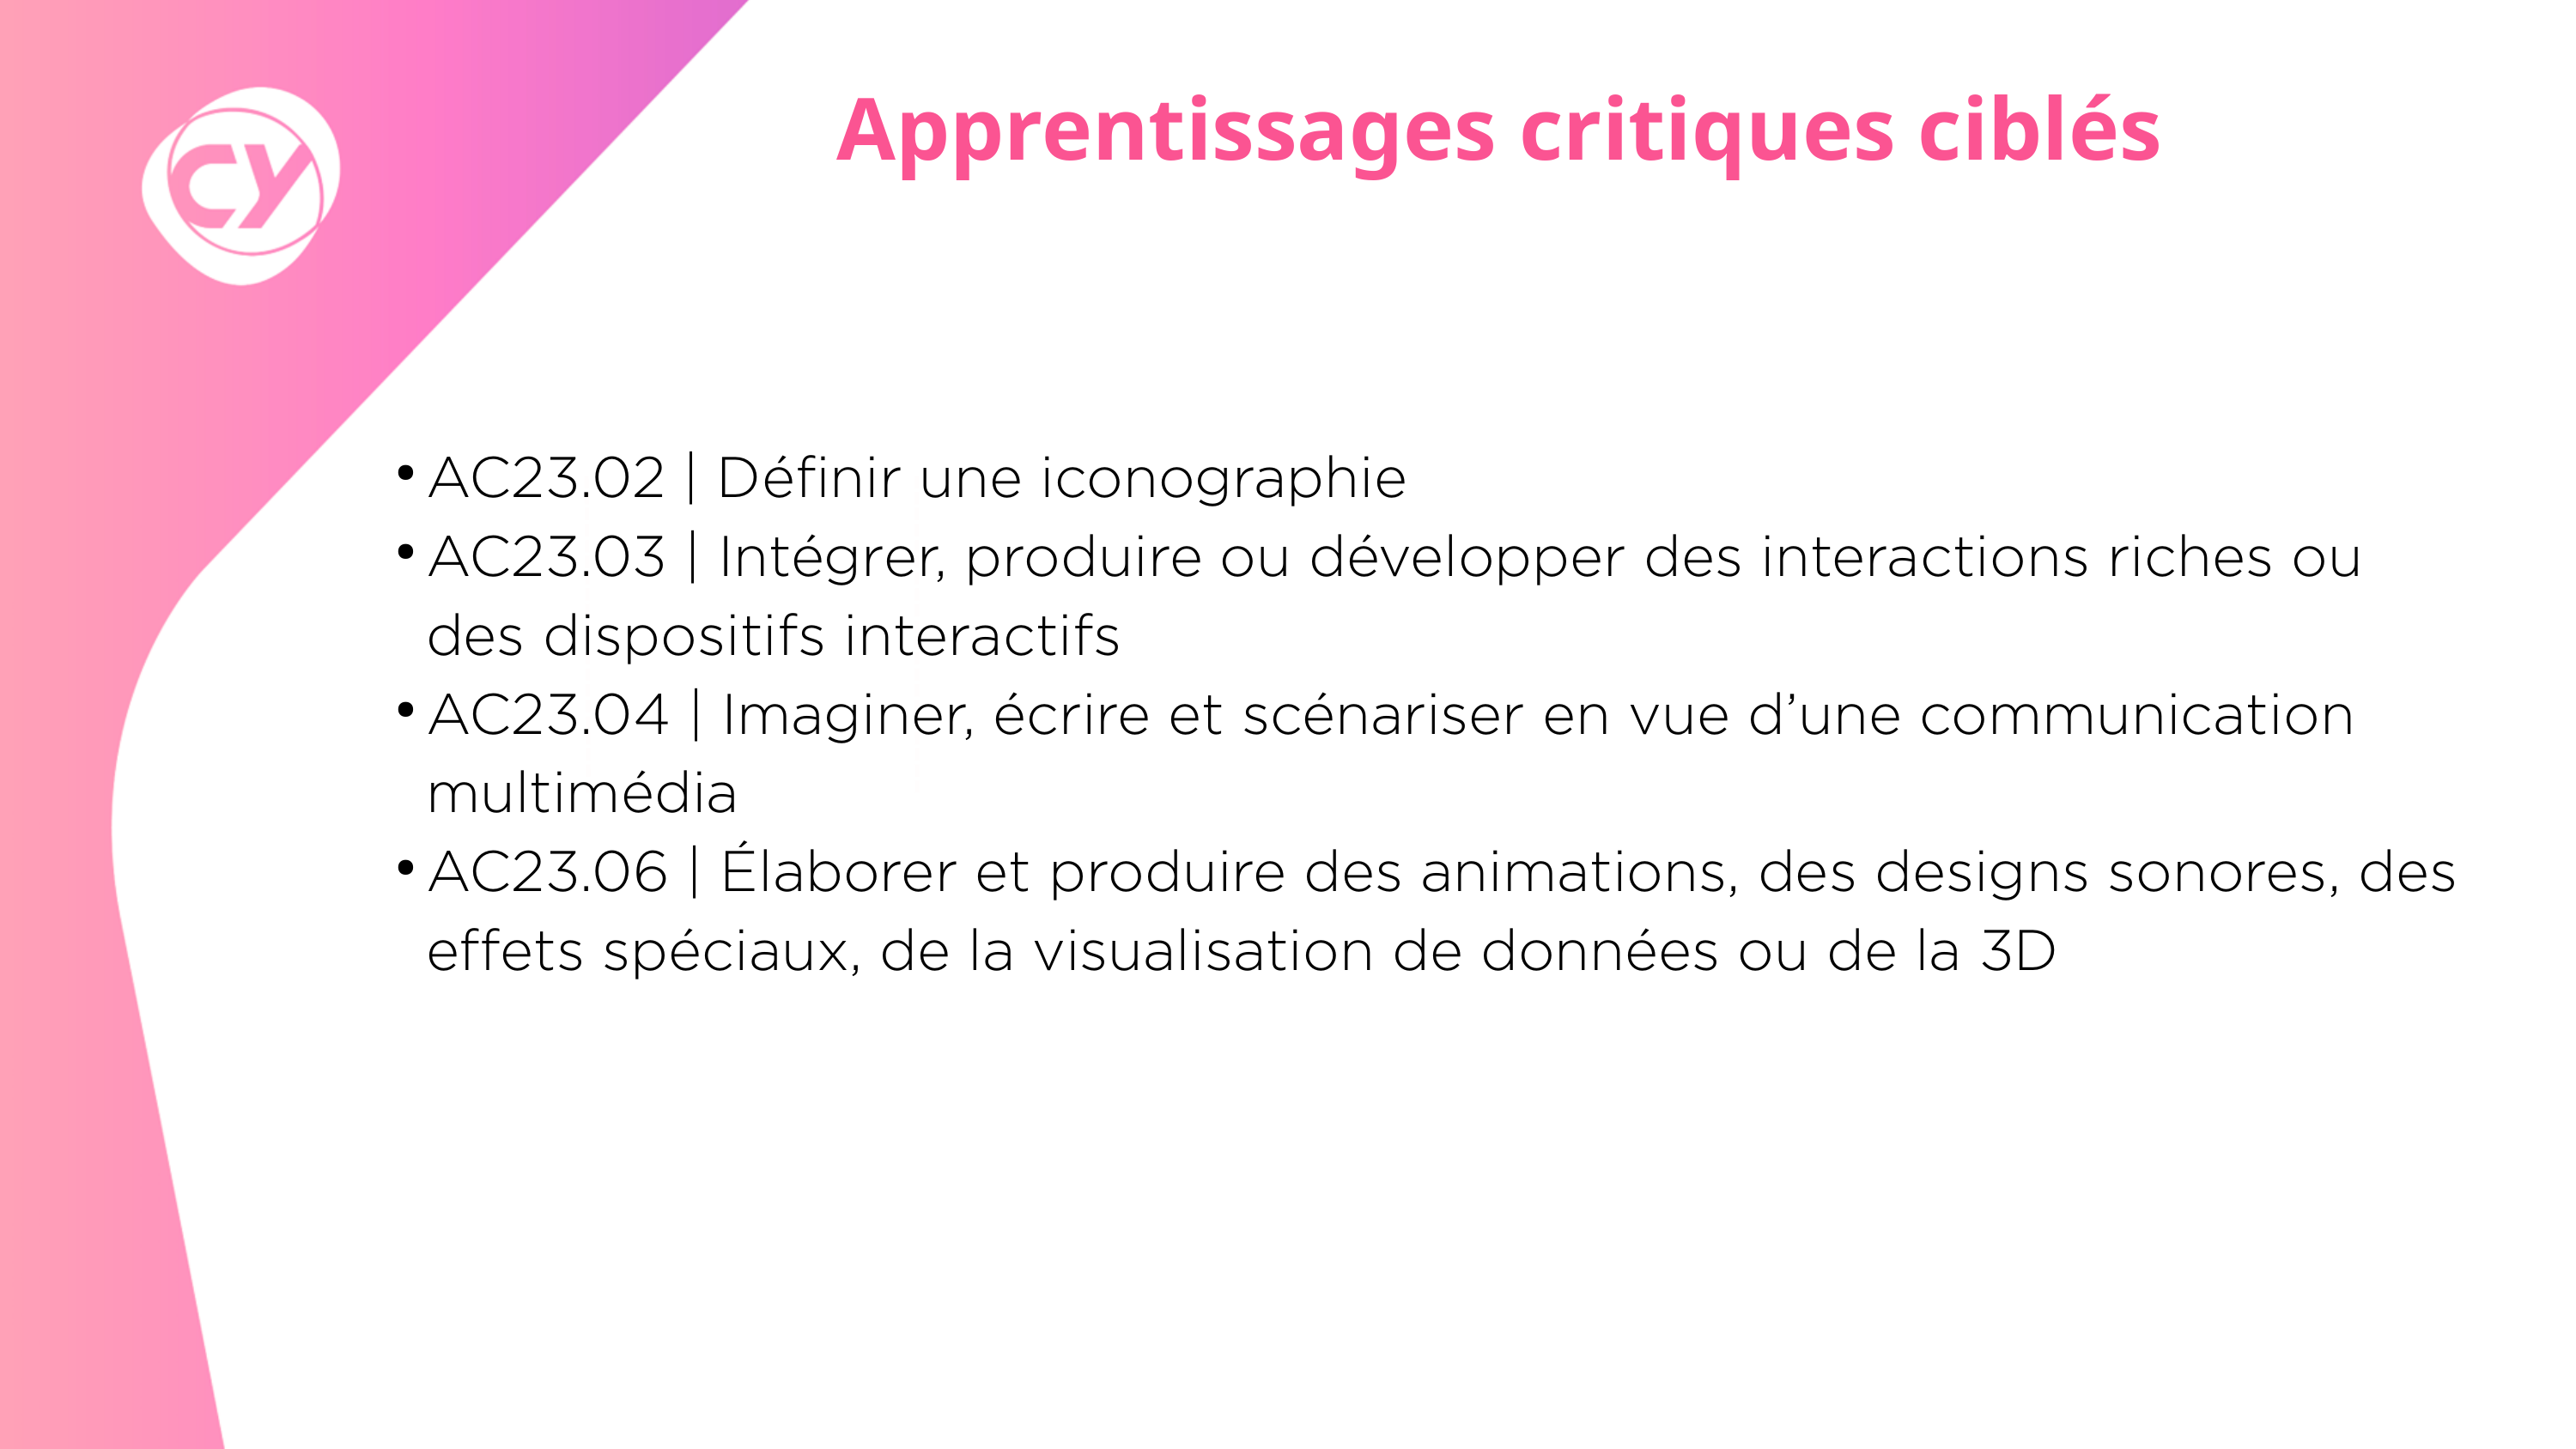

Apprentissages critiques ciblés
AC23.02 | Définir une iconographie
AC23.03 | Intégrer, produire ou développer des interactions riches ou des dispositifs interactifs
AC23.04 | Imaginer, écrire et scénariser en vue d’une communication multimédia
AC23.06 | Élaborer et produire des animations, des designs sonores, des effets spéciaux, de la visualisation de données ou de la 3D